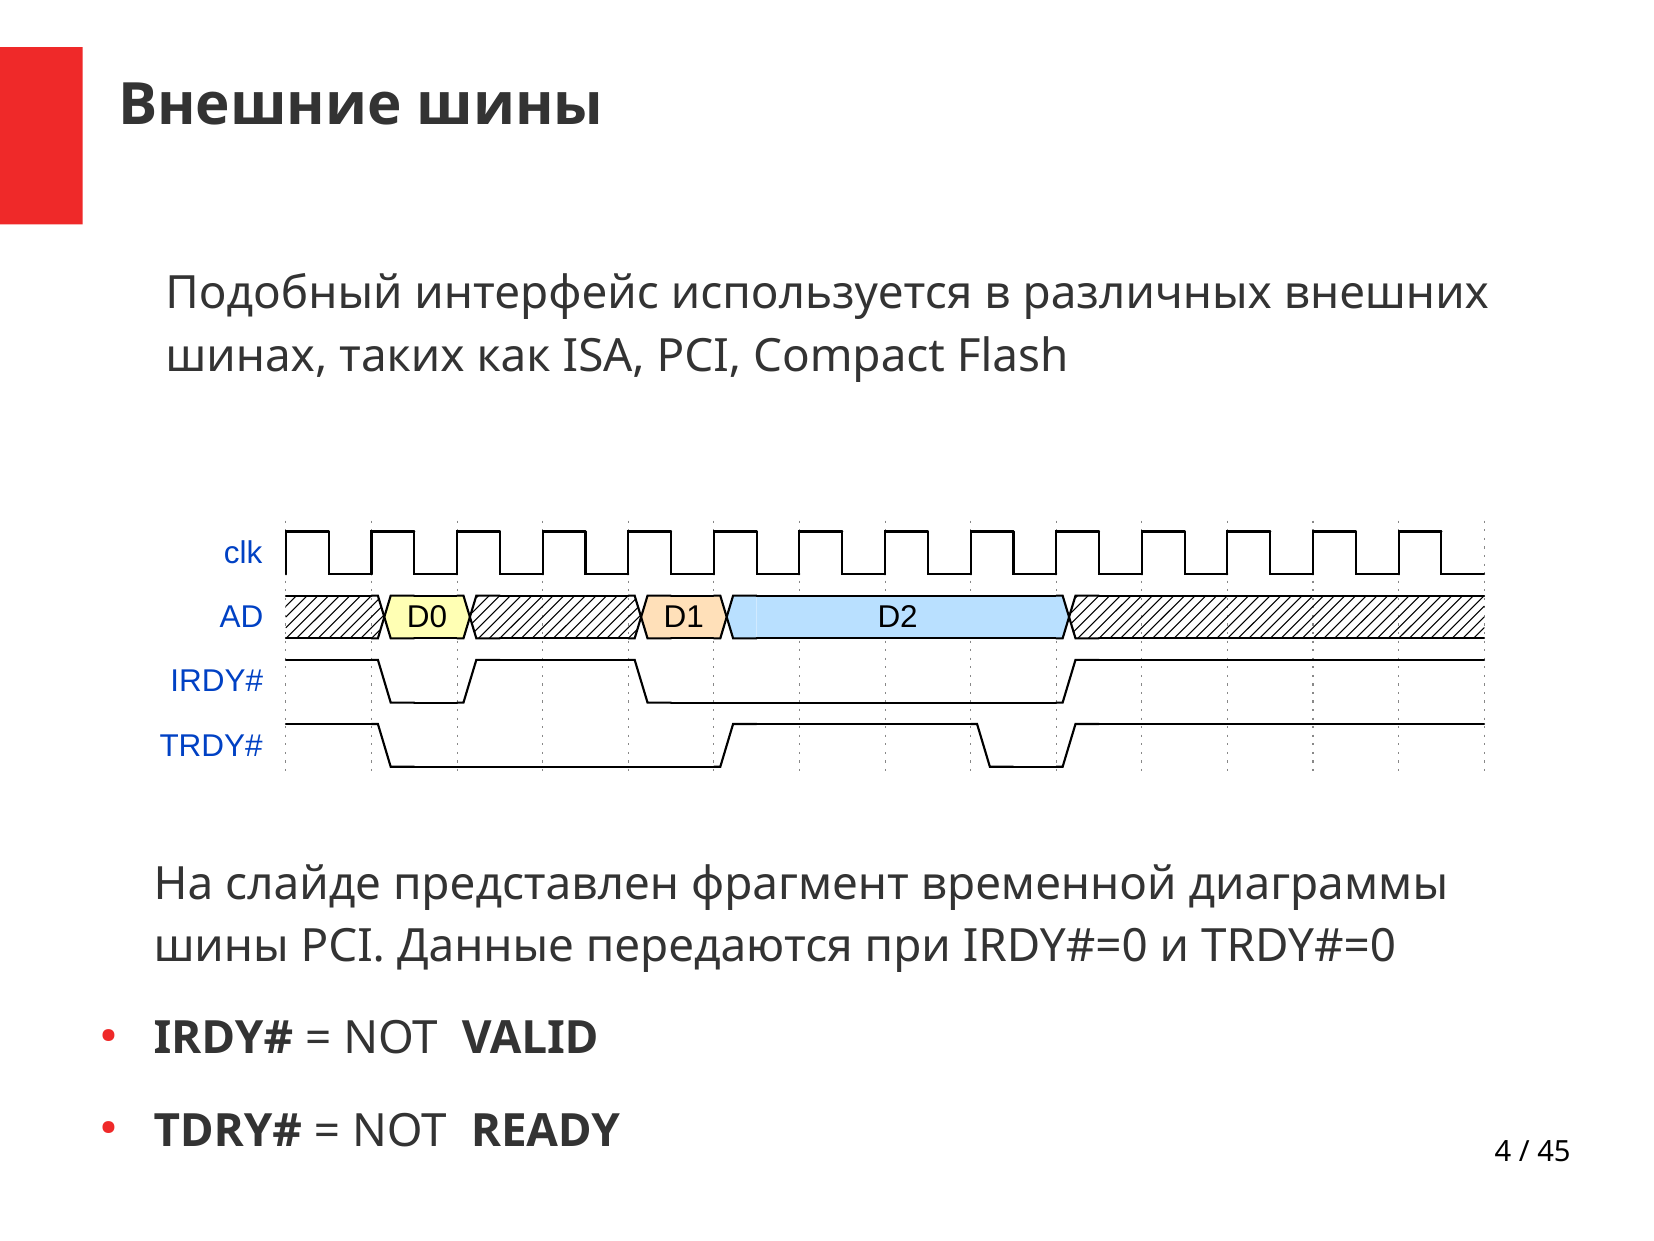

# Внешние шины
Подобный интерфейс используется в различных внешних шинах, таких как ISA, PCI, Compact Flash
На слайде представлен фрагмент временной диаграммы шины PCI. Данные передаются при IRDY#=0 и TRDY#=0
IRDY# = NOT VALID
TDRY# = NOT READY
4